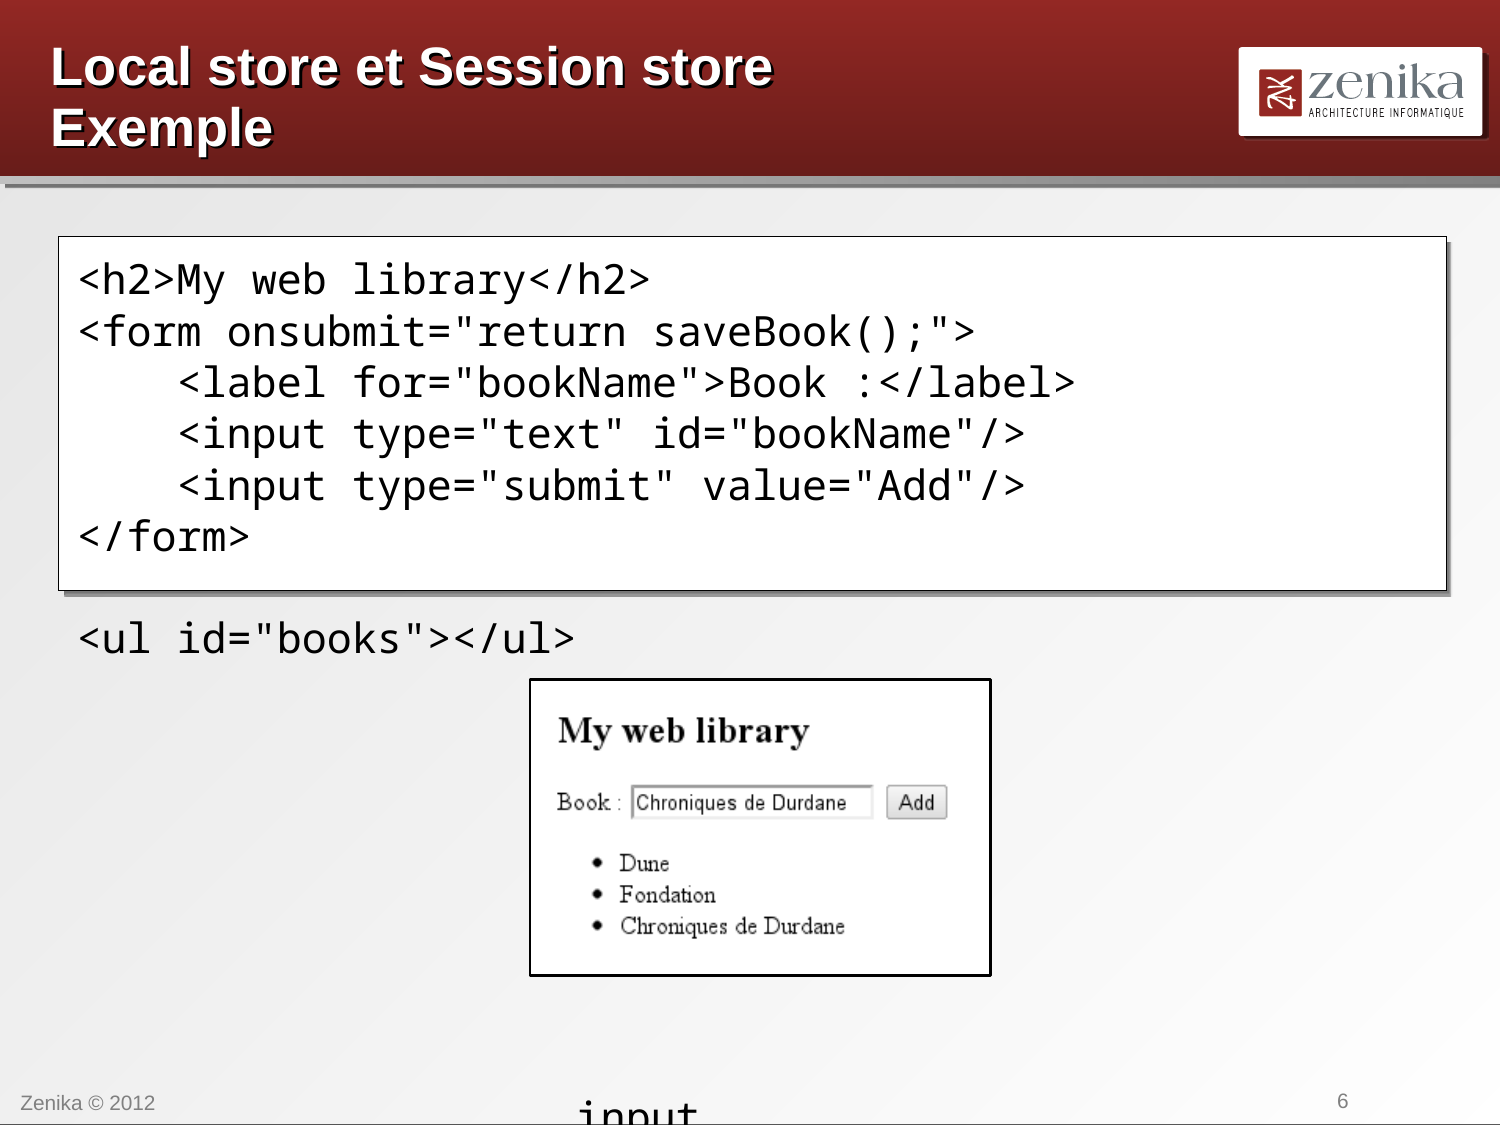

# Local store et Session store Exemple
<h2>My web library</h2>
<form onsubmit="return saveBook();">
 <label for="bookName">Book :</label>
 <input type="text" id="bookName"/>
 <input type="submit" value="Add"/>
</form>
<ul id="books"></ul>